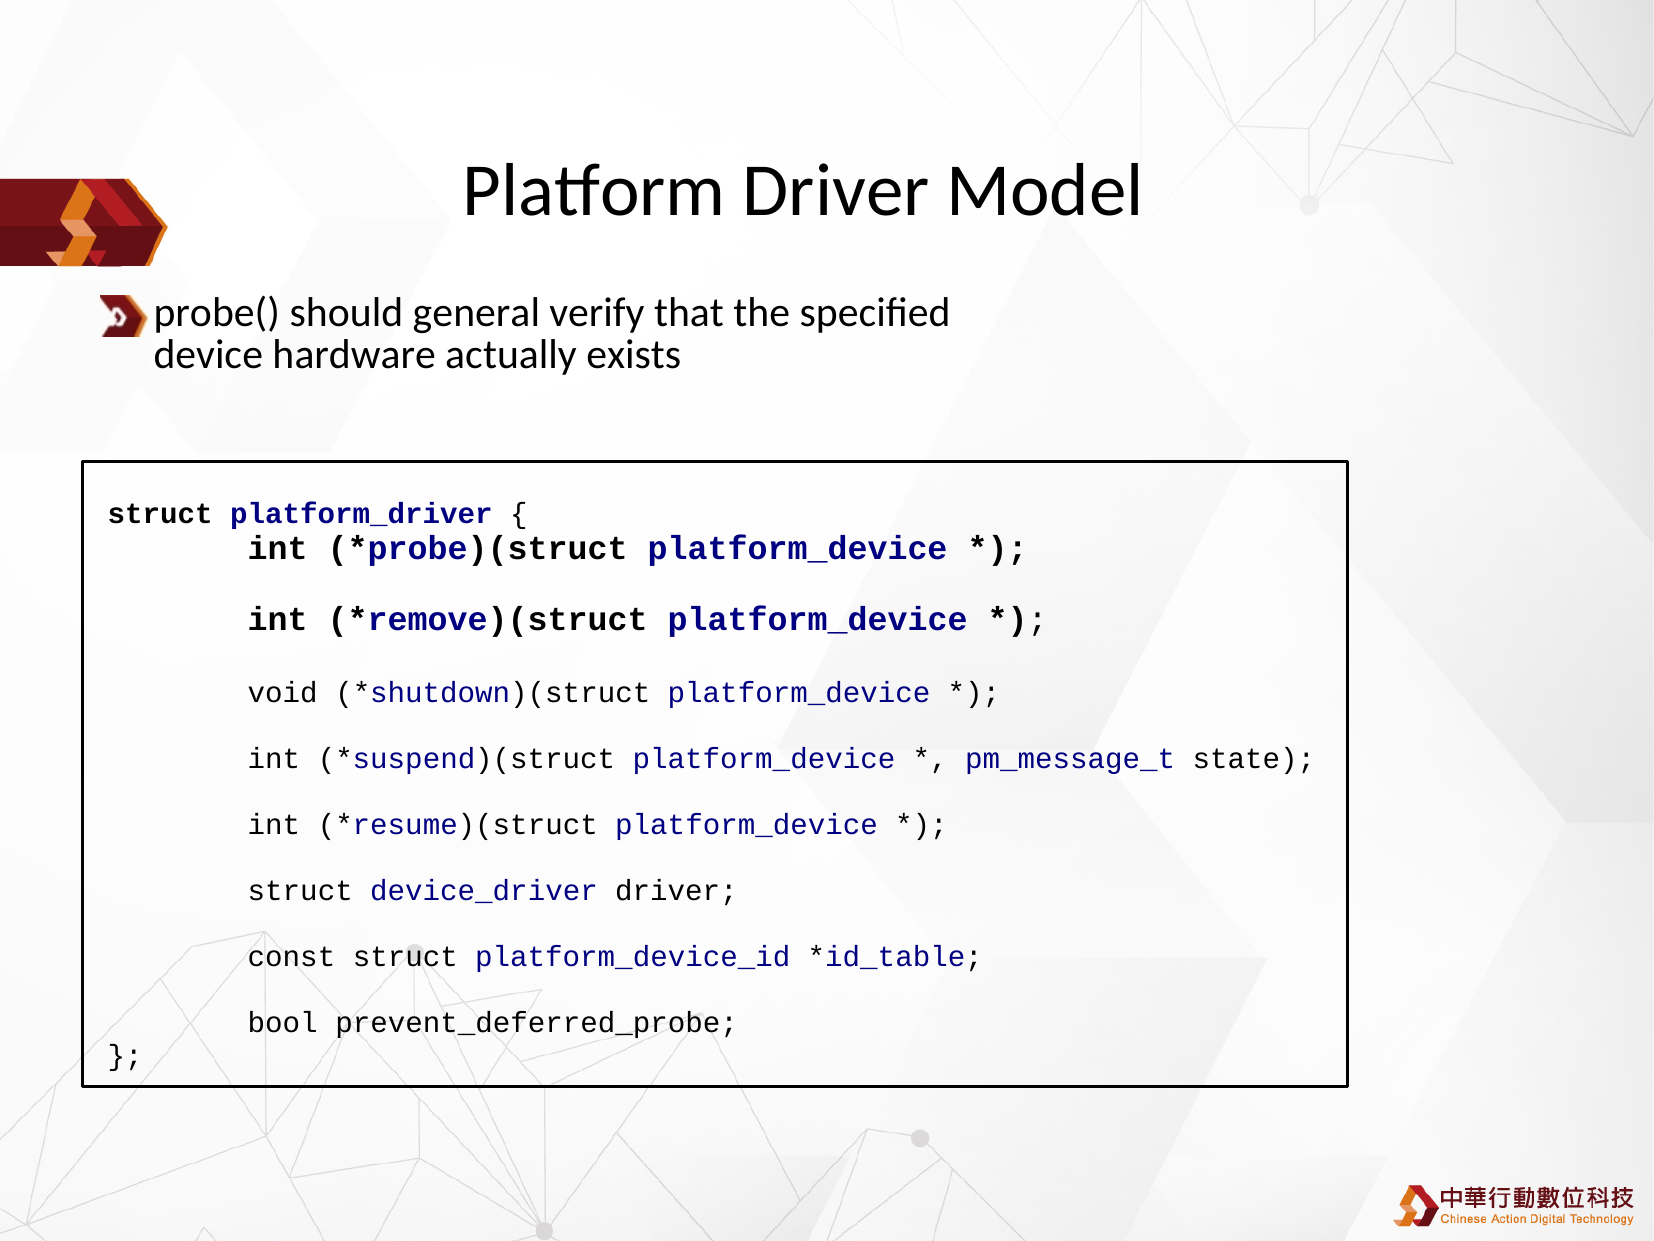

# Platform Driver Model
probe() should general verify that the specified
device hardware actually exists
struct platform_driver {
 int (*probe)(struct platform_device *);
 int (*remove)(struct platform_device *);
 void (*shutdown)(struct platform_device *);
 int (*suspend)(struct platform_device *, pm_message_t state);
 int (*resume)(struct platform_device *);
 struct device_driver driver;
 const struct platform_device_id *id_table;
 bool prevent_deferred_probe;
};